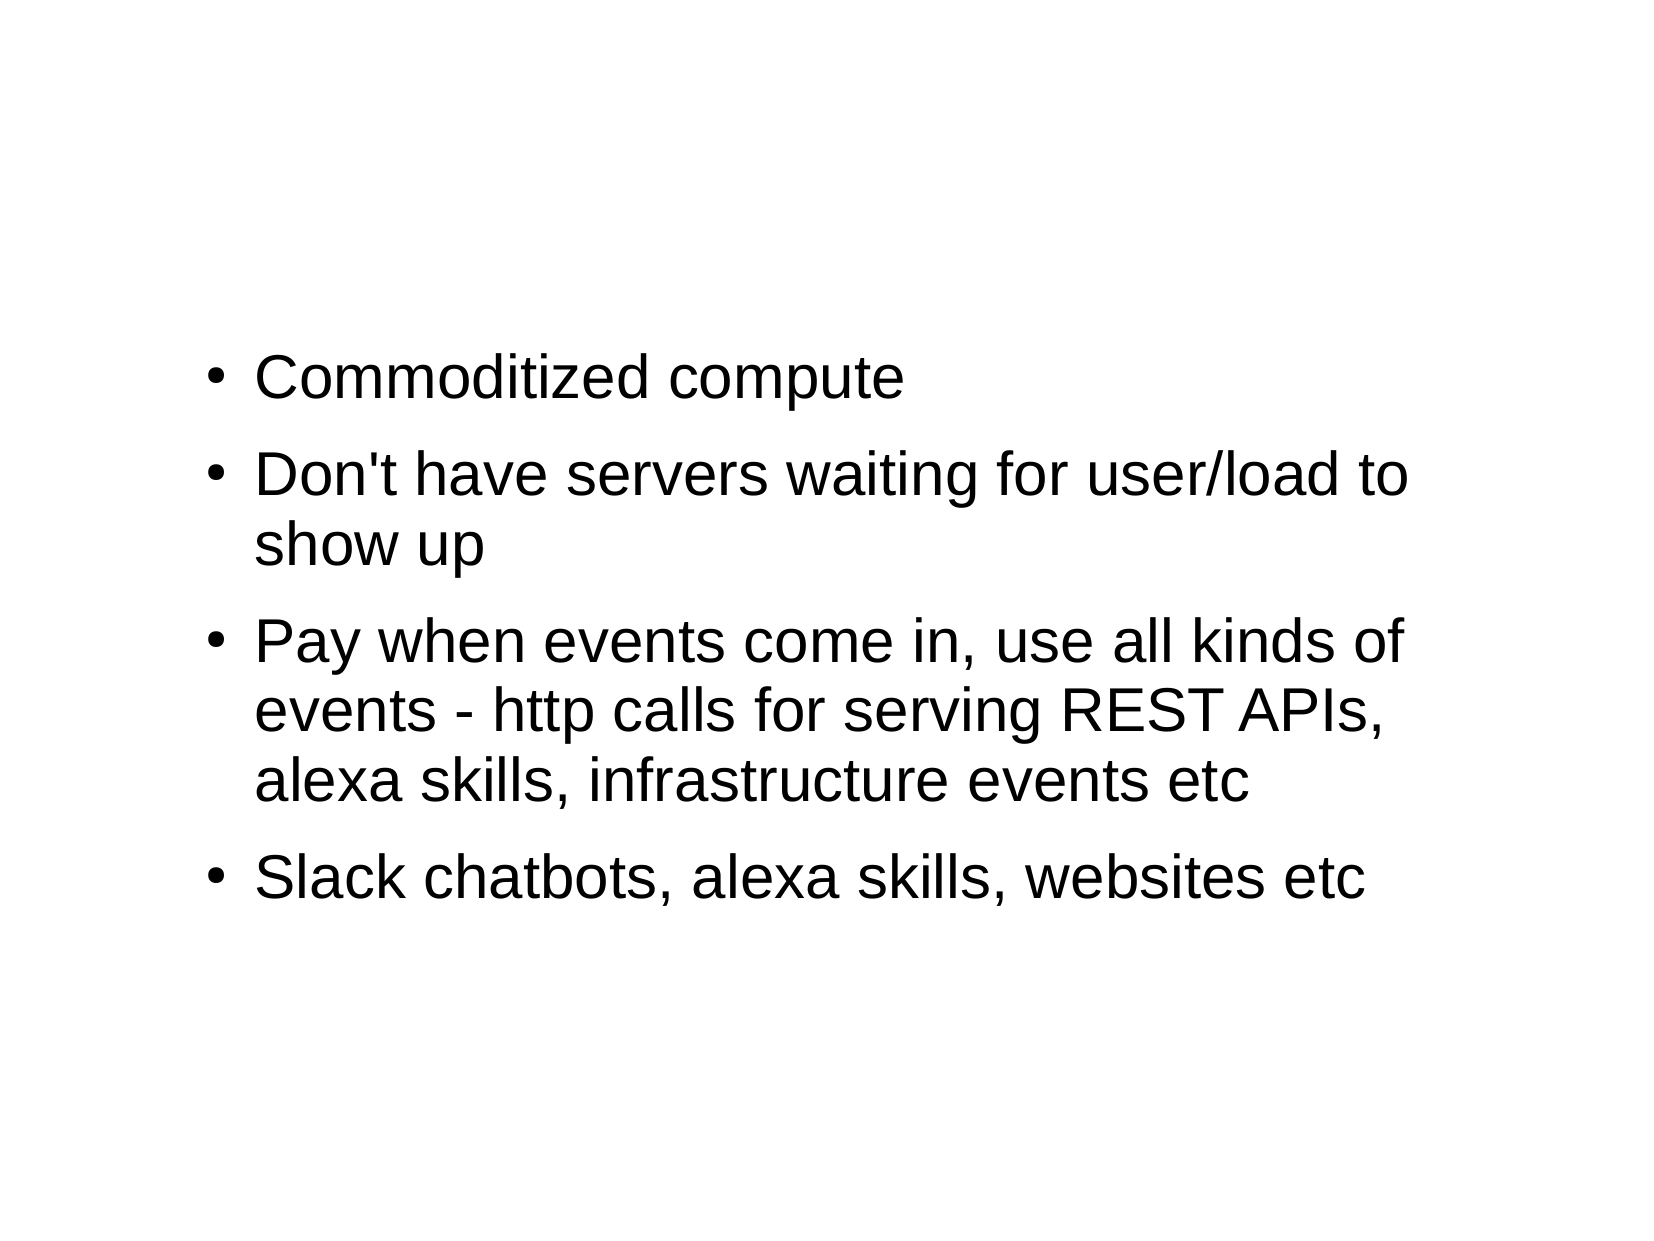

# Commoditized compute
Don't have servers waiting for user/load to show up
Pay when events come in, use all kinds of events - http calls for serving REST APIs, alexa skills, infrastructure events etc
Slack chatbots, alexa skills, websites etc